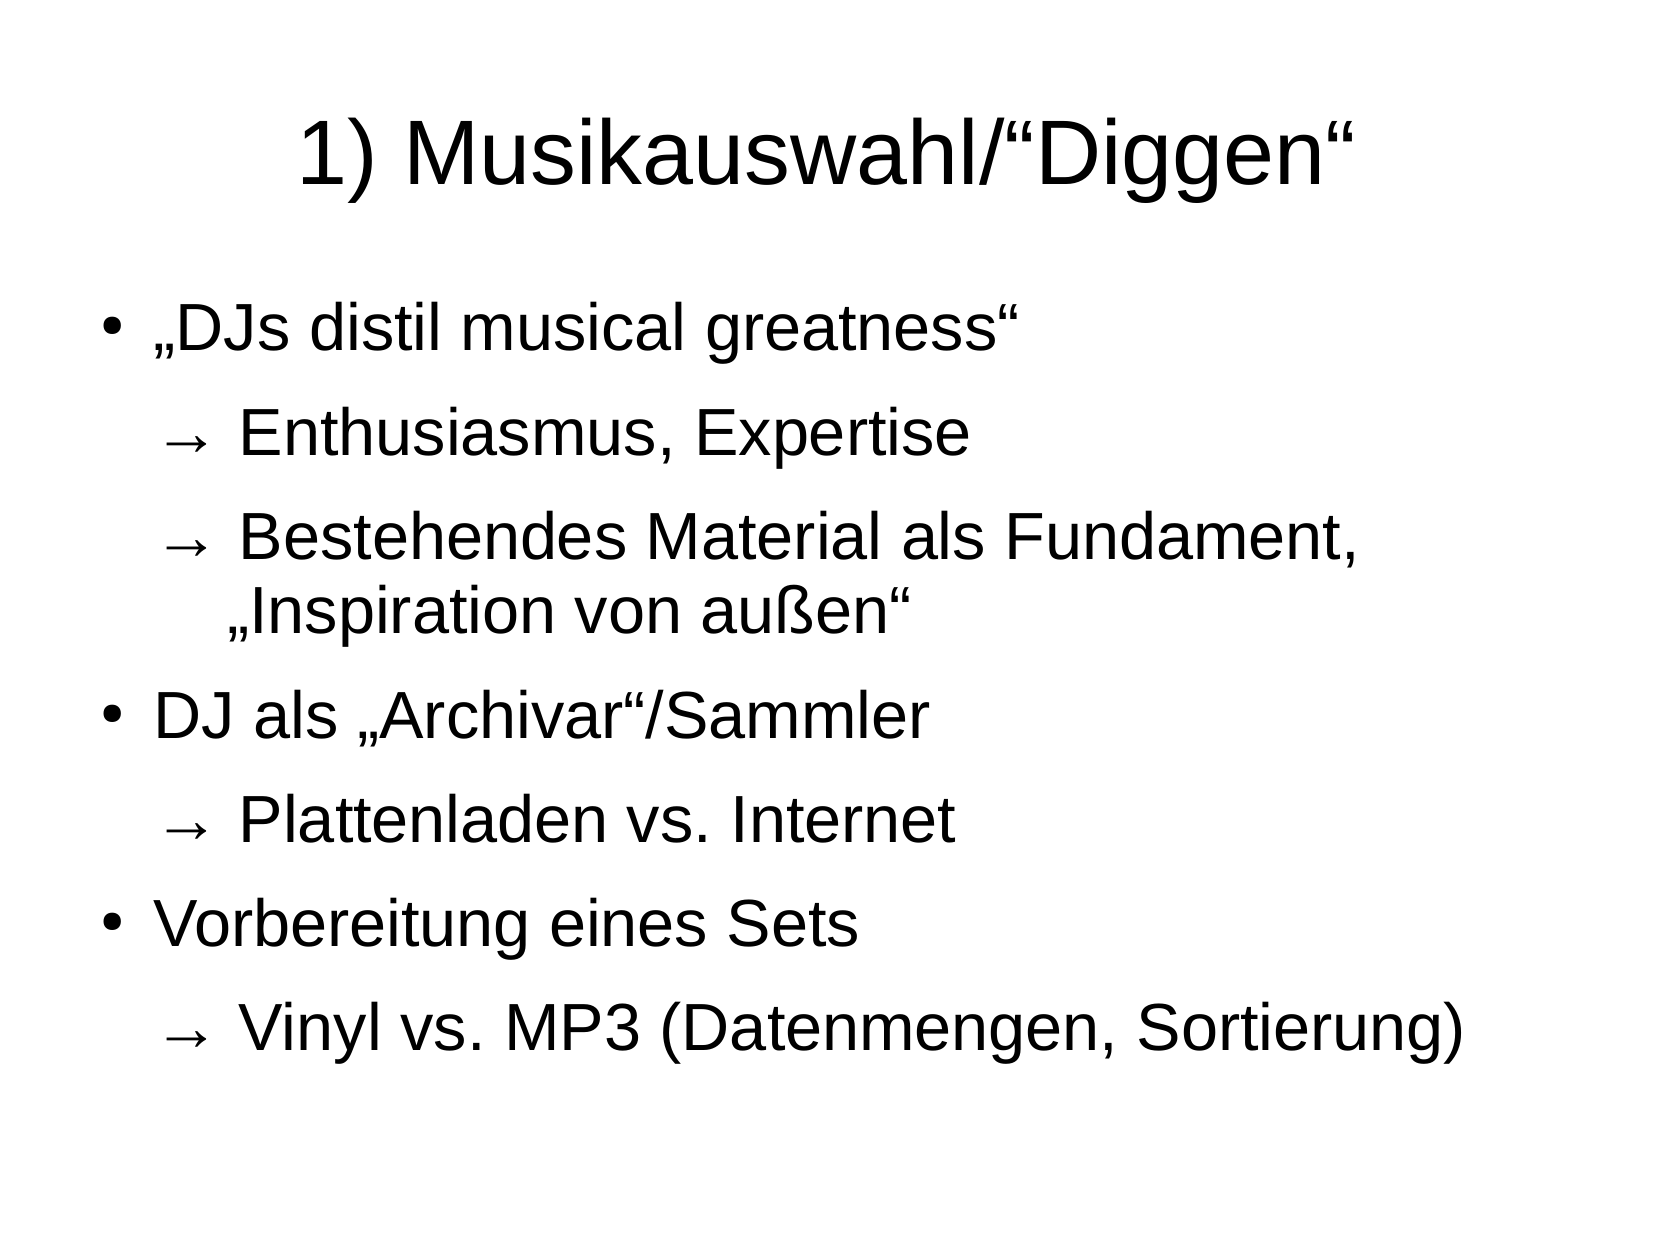

# 1) Musikauswahl/“Diggen“
„DJs distil musical greatness“
→ Enthusiasmus, Expertise
→ Bestehendes Material als Fundament, 		 „Inspiration von außen“
DJ als „Archivar“/Sammler
→ Plattenladen vs. Internet
Vorbereitung eines Sets
→ Vinyl vs. MP3 (Datenmengen, Sortierung)